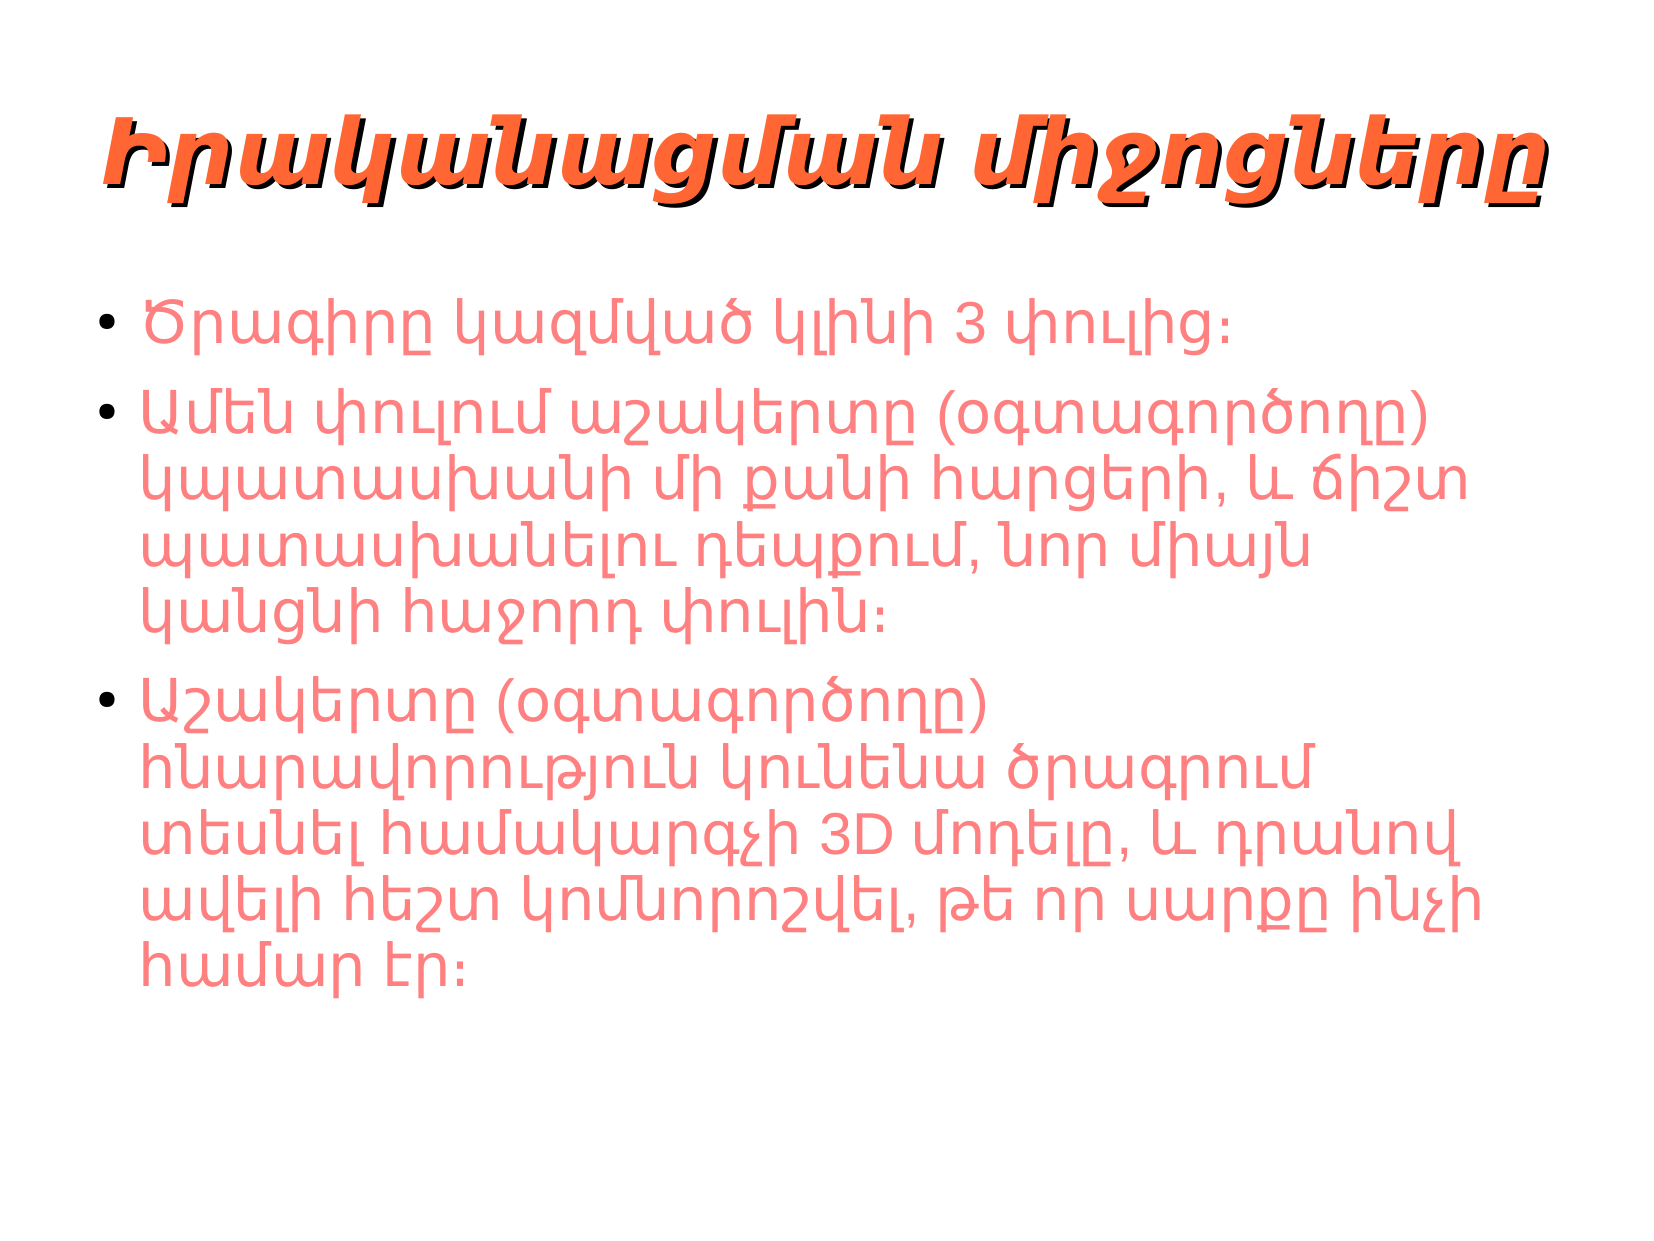

# Իրականացման միջոցները
Ծրագիրը կազմված կլինի 3 փուլից։
Ամեն փուլում աշակերտը (օգտագործողը) կպատասխանի մի քանի հարցերի, և ճիշտ պատասխանելու դեպքում, նոր միայն կանցնի հաջորդ փուլին։
Աշակերտը (օգտագործողը) հնարավորություն կունենա ծրագրում տեսնել համակարգչի 3D մոդելը, և դրանով ավելի հեշտ կոմնորոշվել, թե որ սարքը ինչի համար էր։